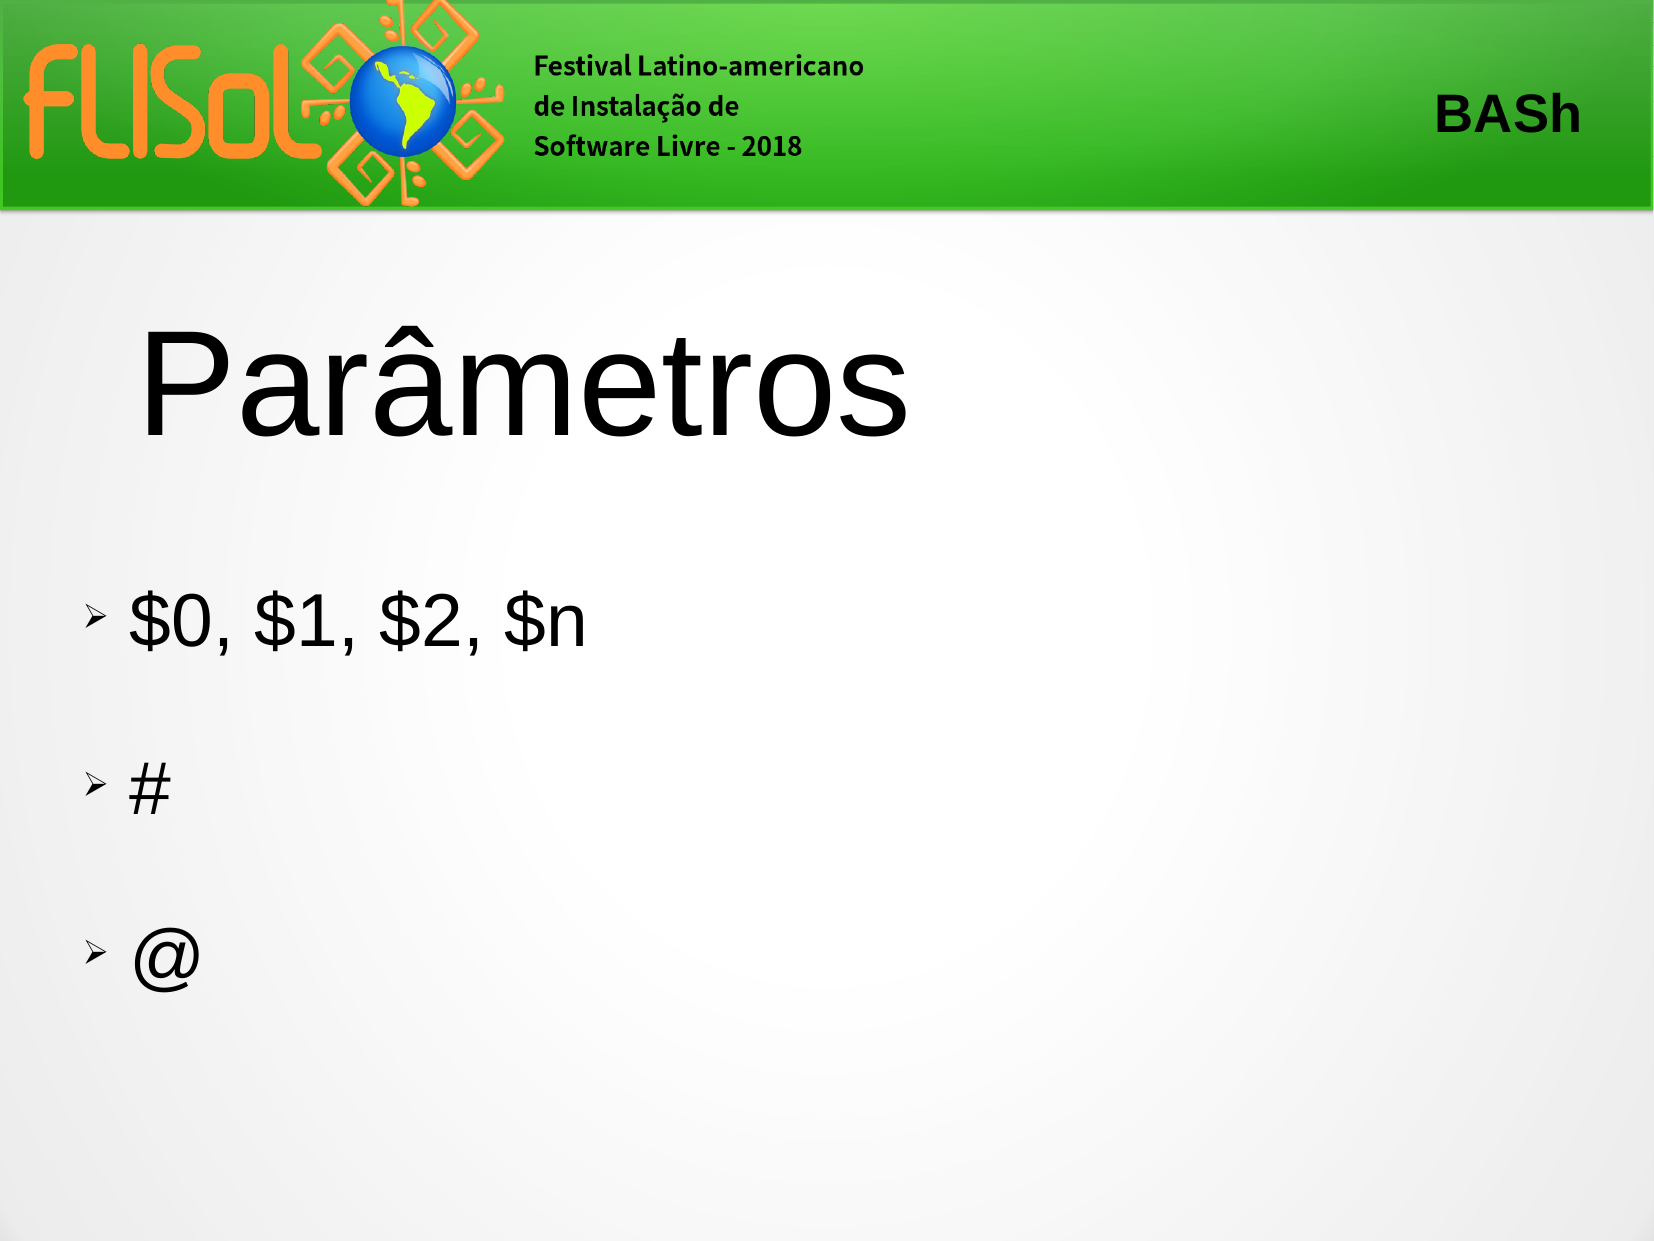

BASh
# Parâmetros
 $0, $1, $2, $n
 #
 @